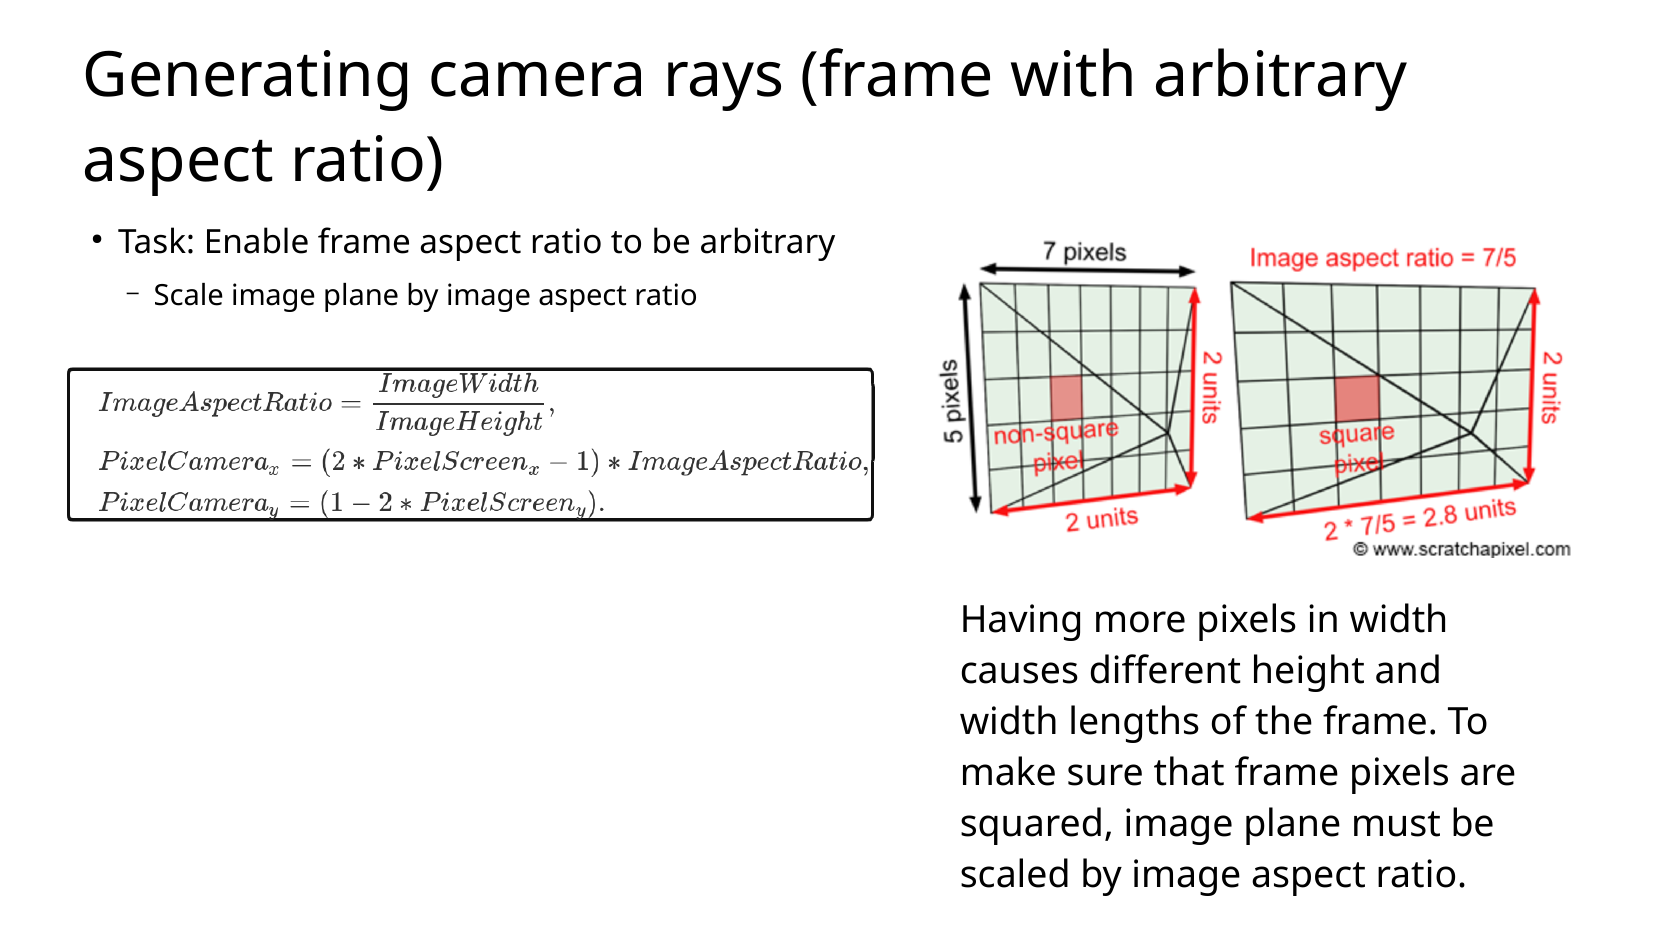

# Generating camera rays (frame with arbitrary aspect ratio)
Task: Enable frame aspect ratio to be arbitrary
Scale image plane by image aspect ratio
Having more pixels in width causes different height and width lengths of the frame. To make sure that frame pixels are squared, image plane must be scaled by image aspect ratio.